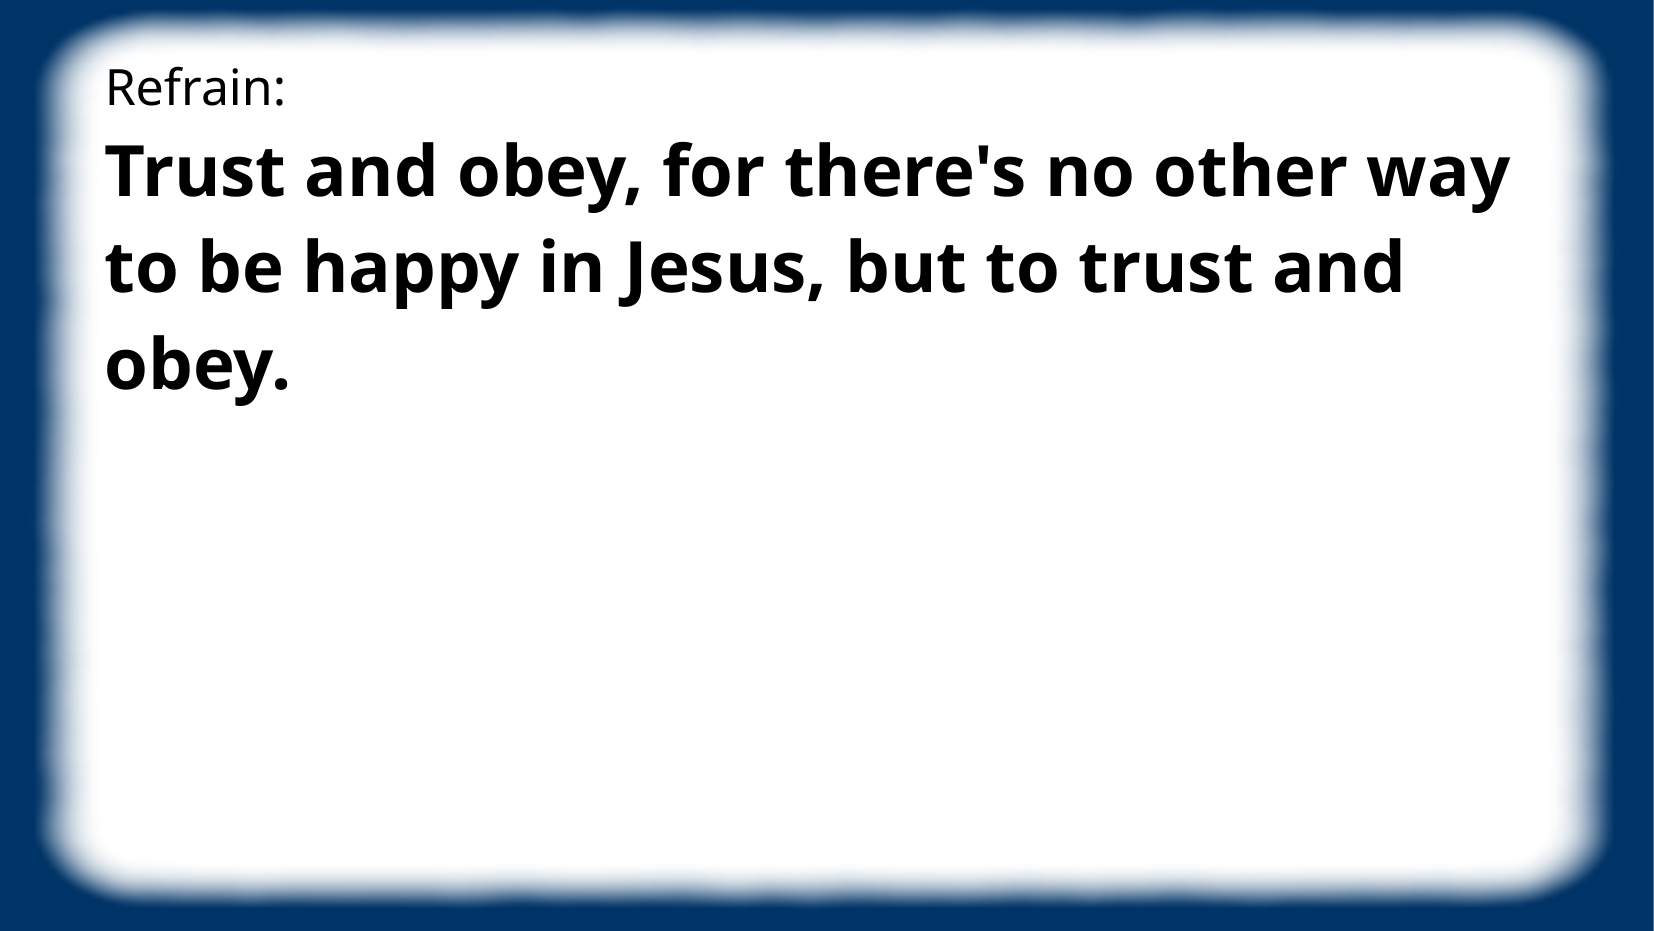

Refrain:
Trust and obey, for there's no other way
to be happy in Jesus, but to trust and obey.